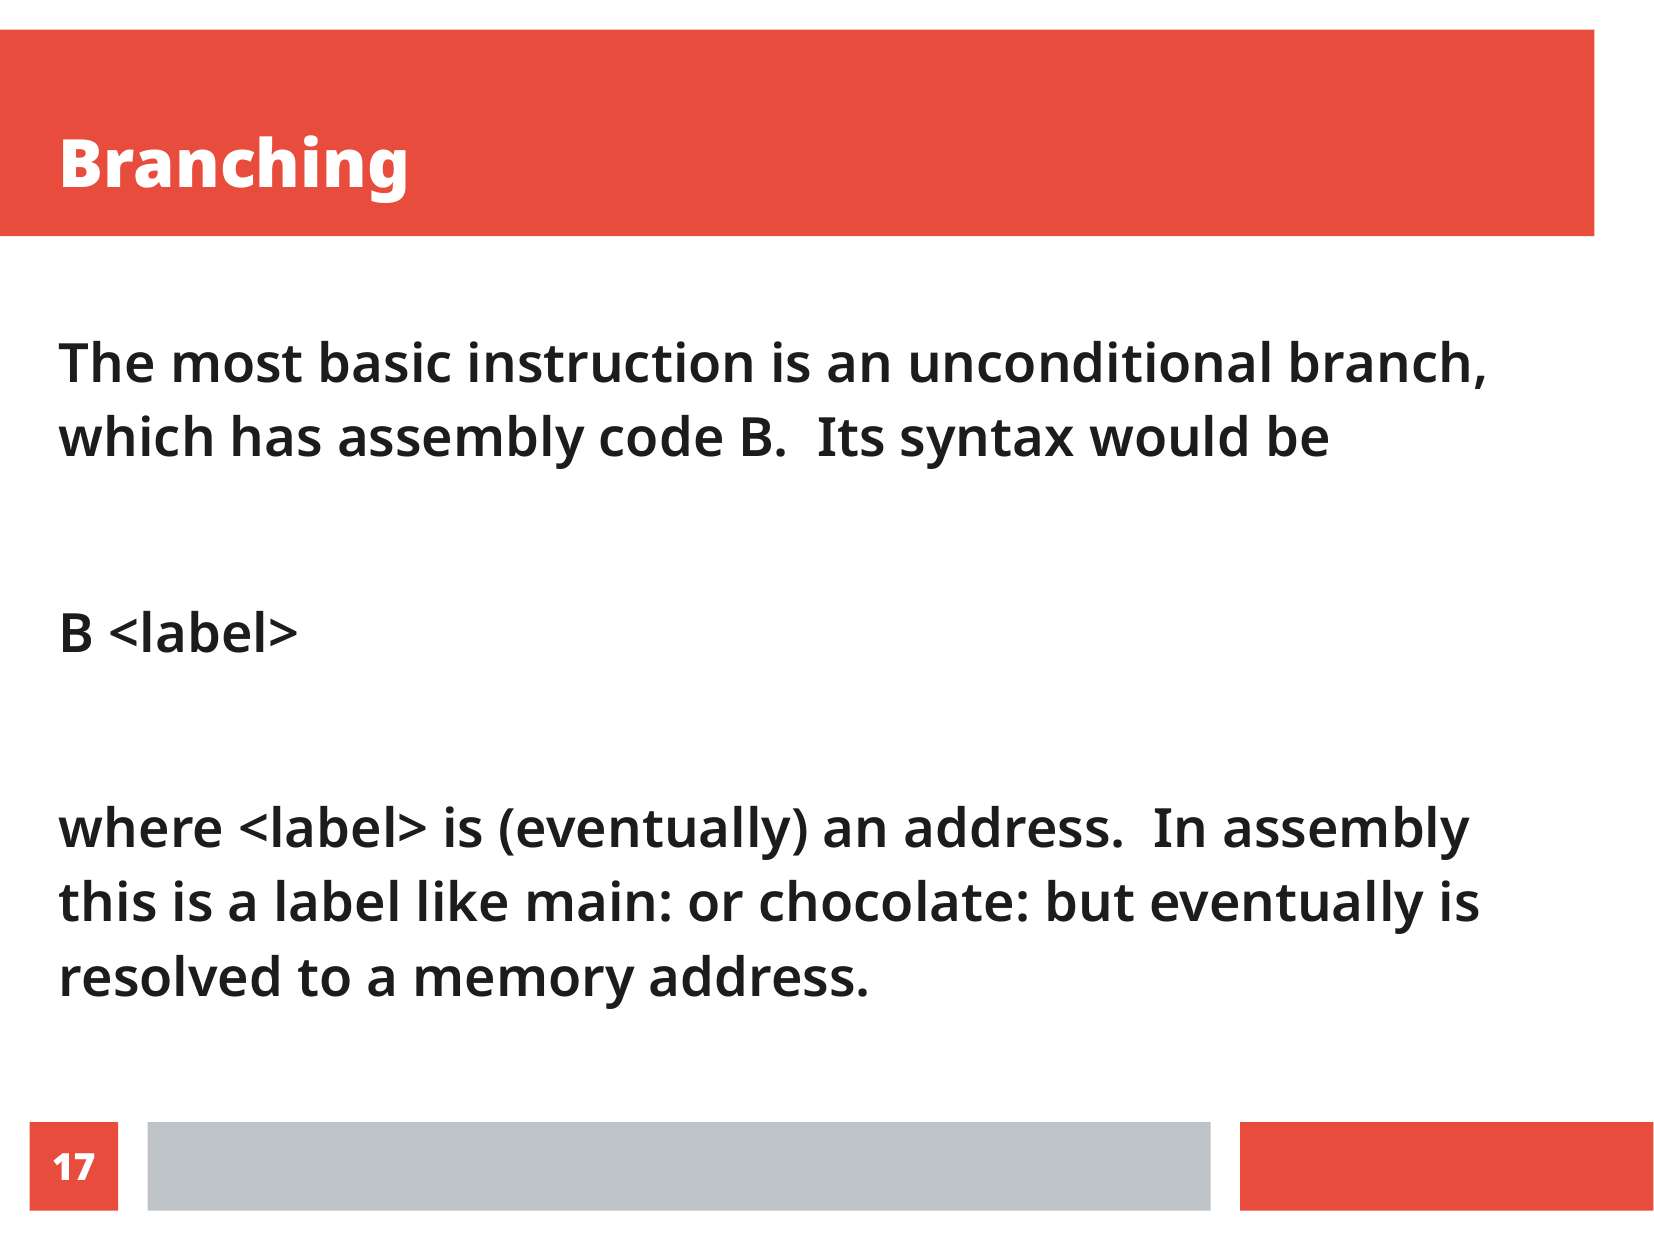

# Branching
The most basic instruction is an unconditional branch, which has assembly code B. Its syntax would be
B <label>
where <label> is (eventually) an address. In assembly this is a label like main: or chocolate: but eventually is resolved to a memory address.
17